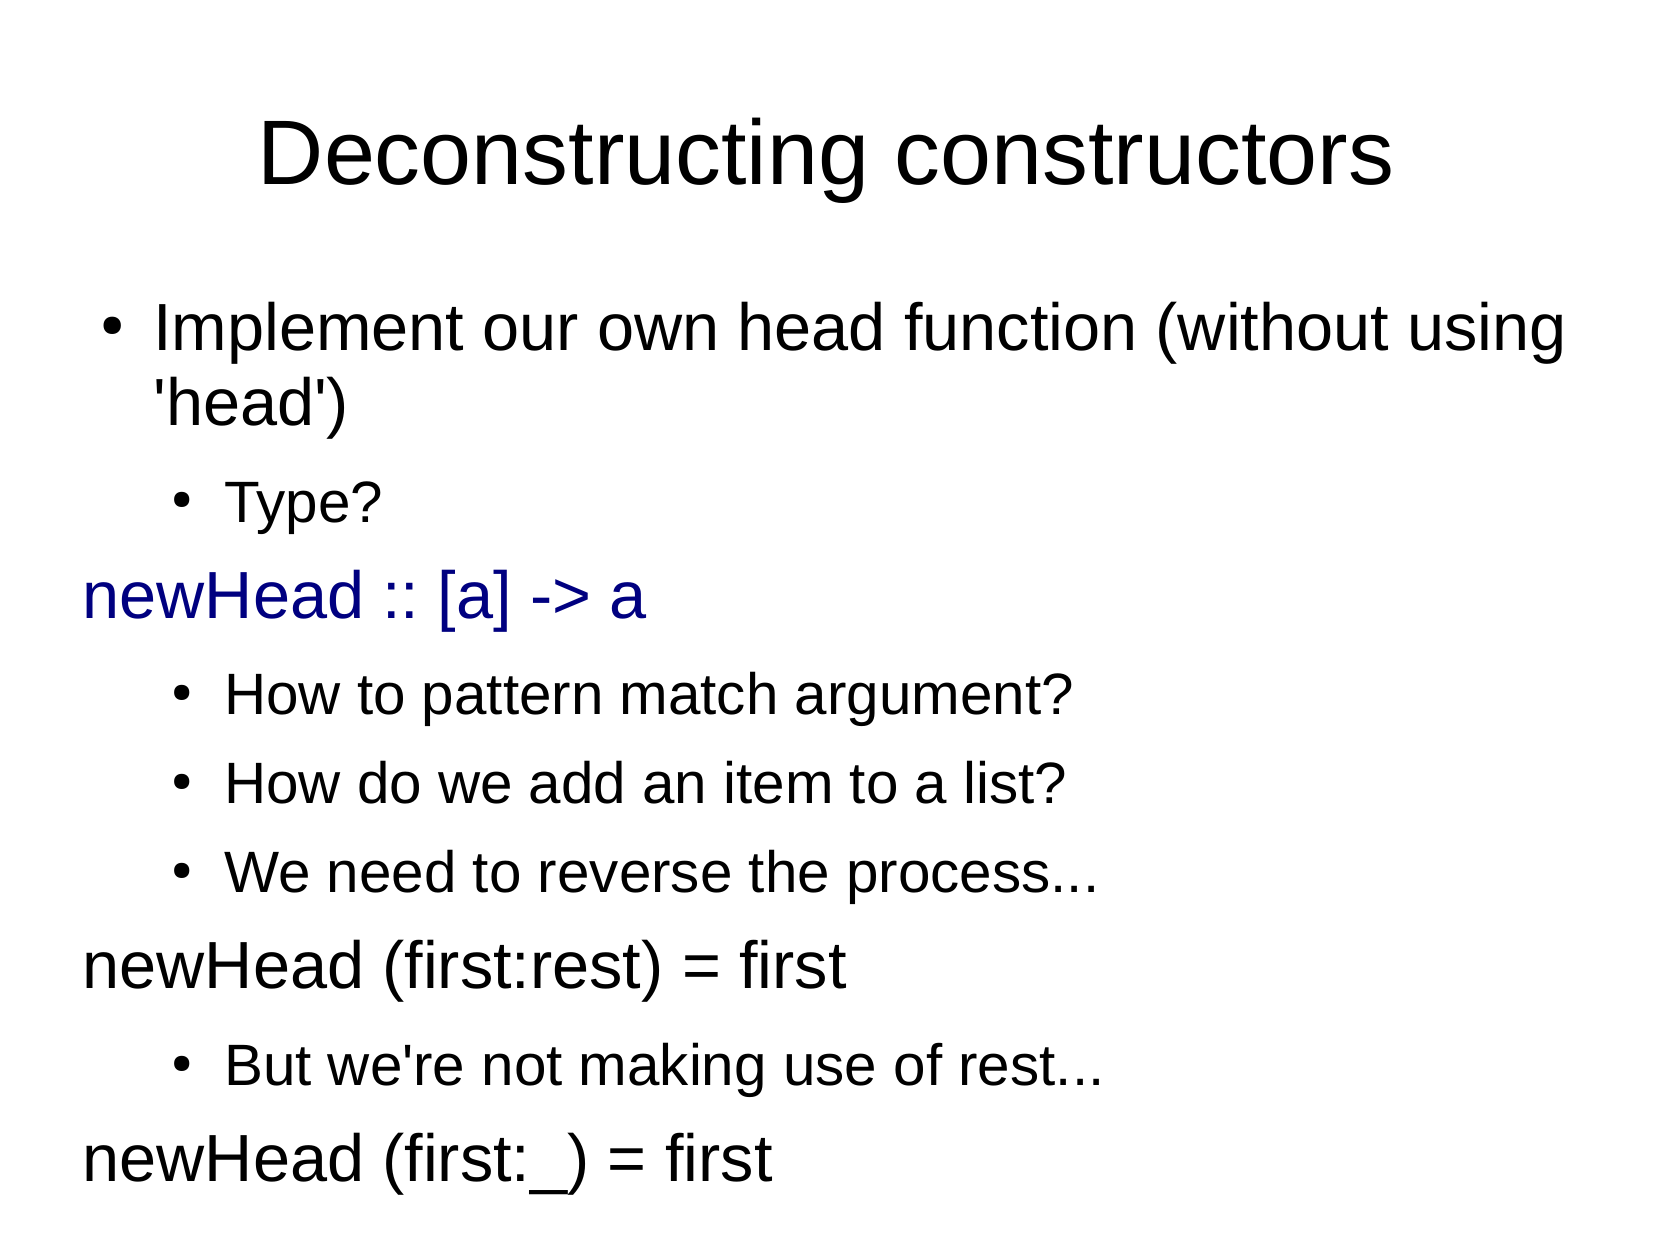

# Deconstructing constructors
Implement our own head function (without using 'head')
Type?
newHead :: [a] -> a
How to pattern match argument?
How do we add an item to a list?
We need to reverse the process...
newHead (first:rest) = first
But we're not making use of rest...
newHead (first:_) = first